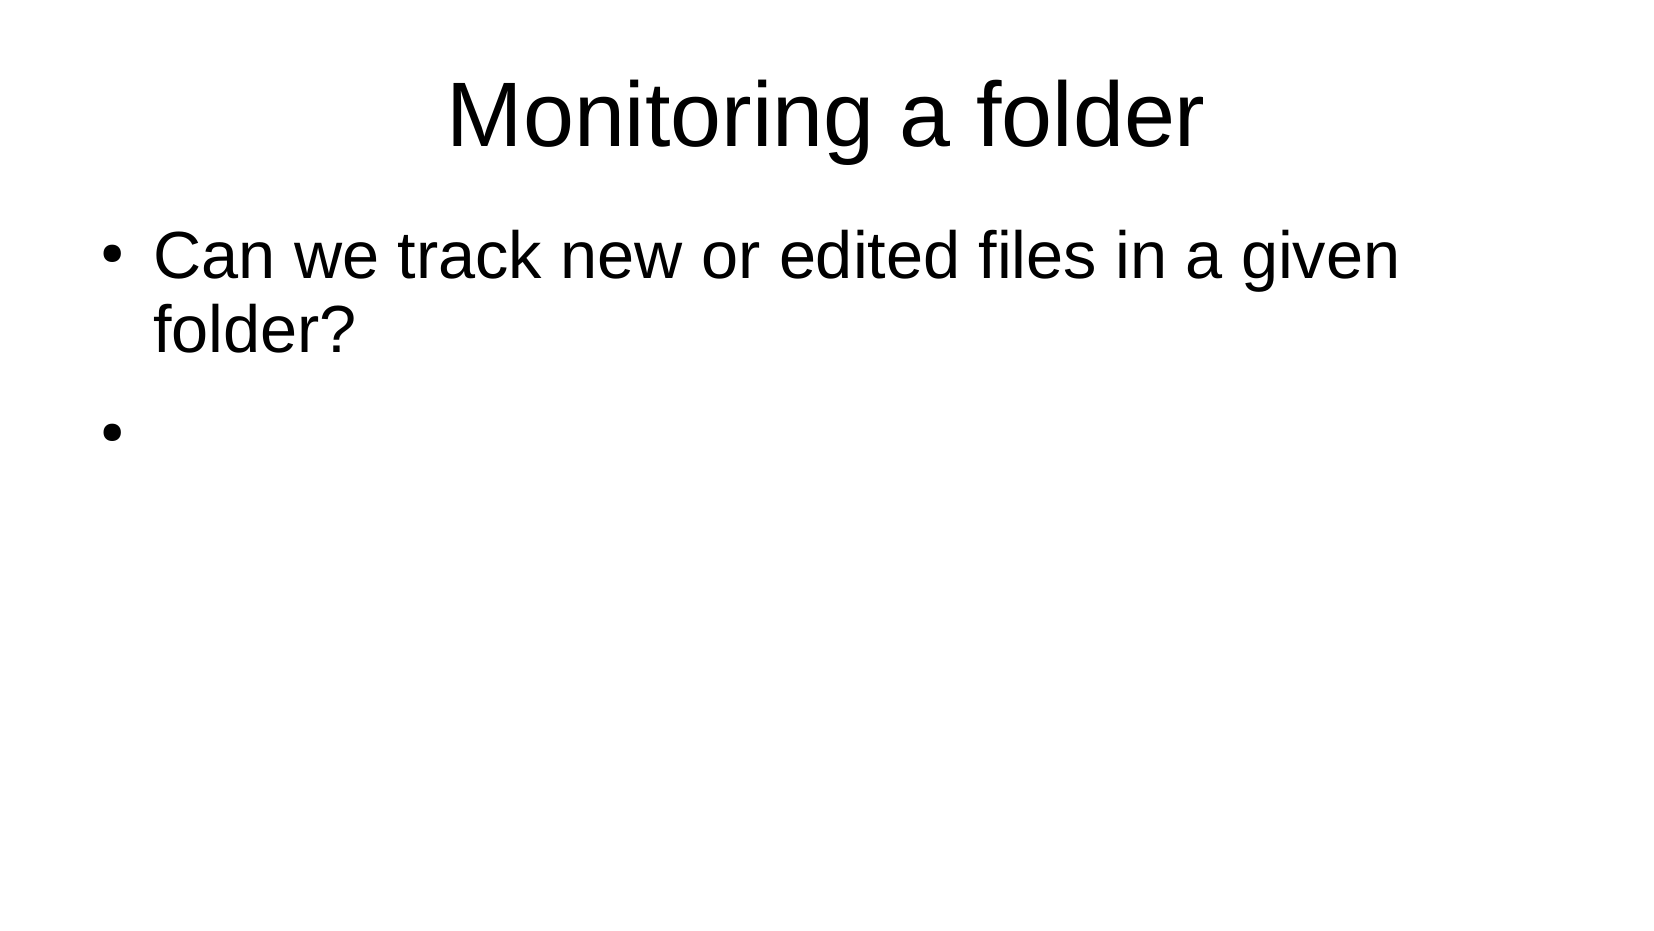

# Monitoring a folder
Can we track new or edited files in a given folder?